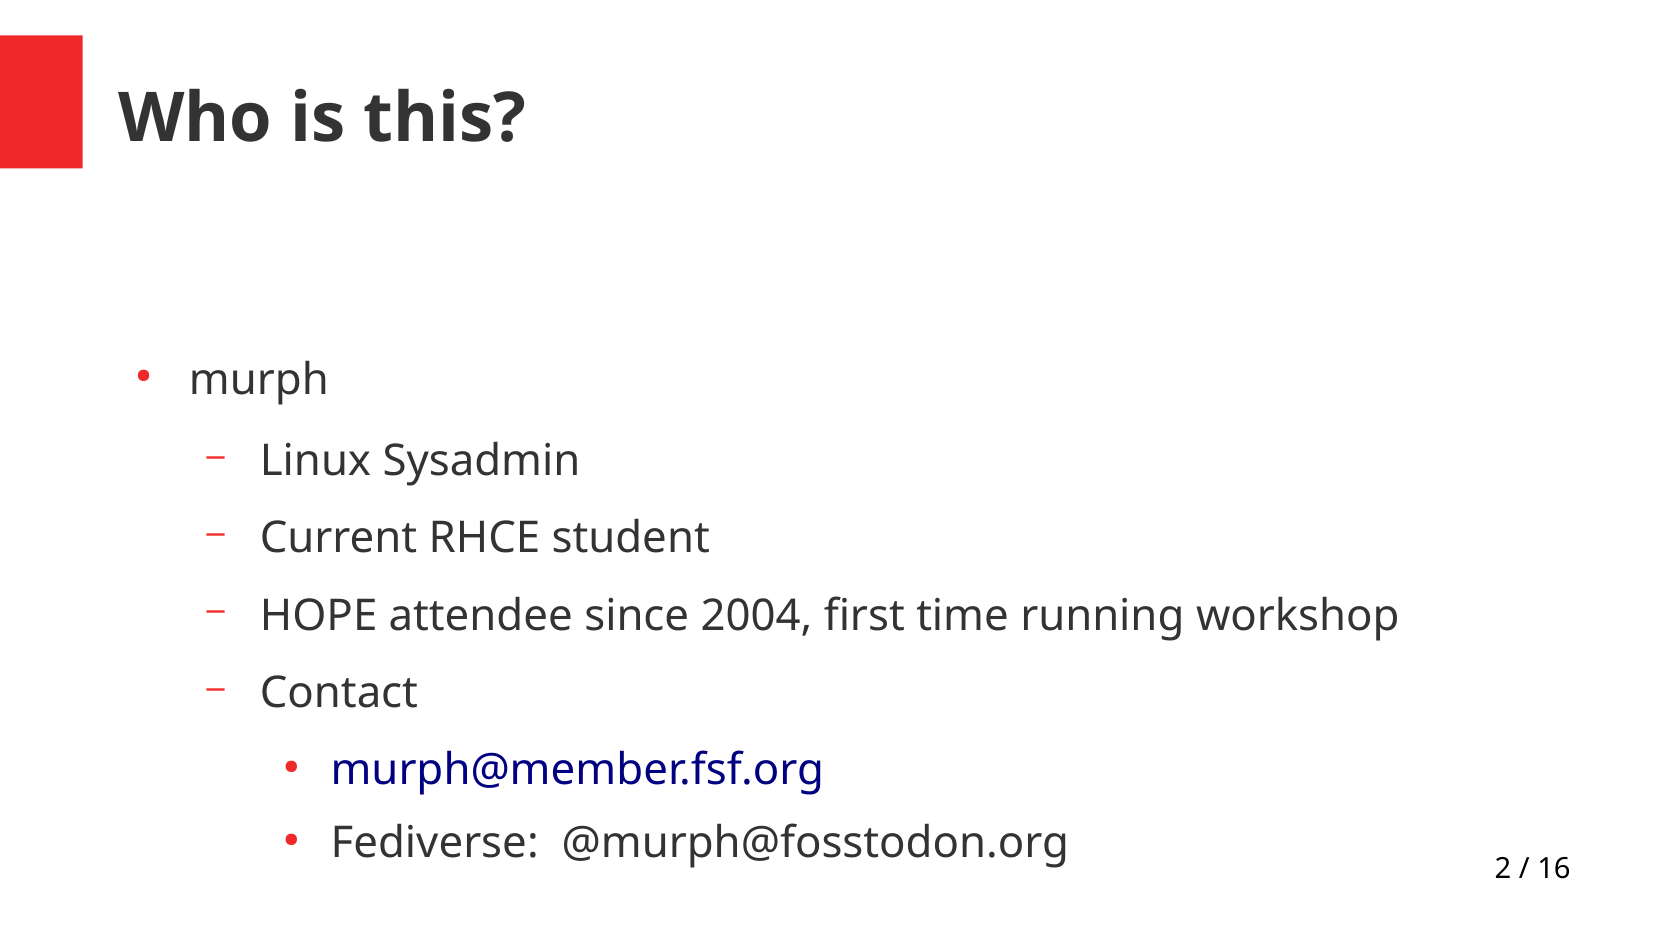

# Who is this?
murph
Linux Sysadmin
Current RHCE student
HOPE attendee since 2004, first time running workshop
Contact
murph@member.fsf.org
Fediverse: @murph@fosstodon.org
2